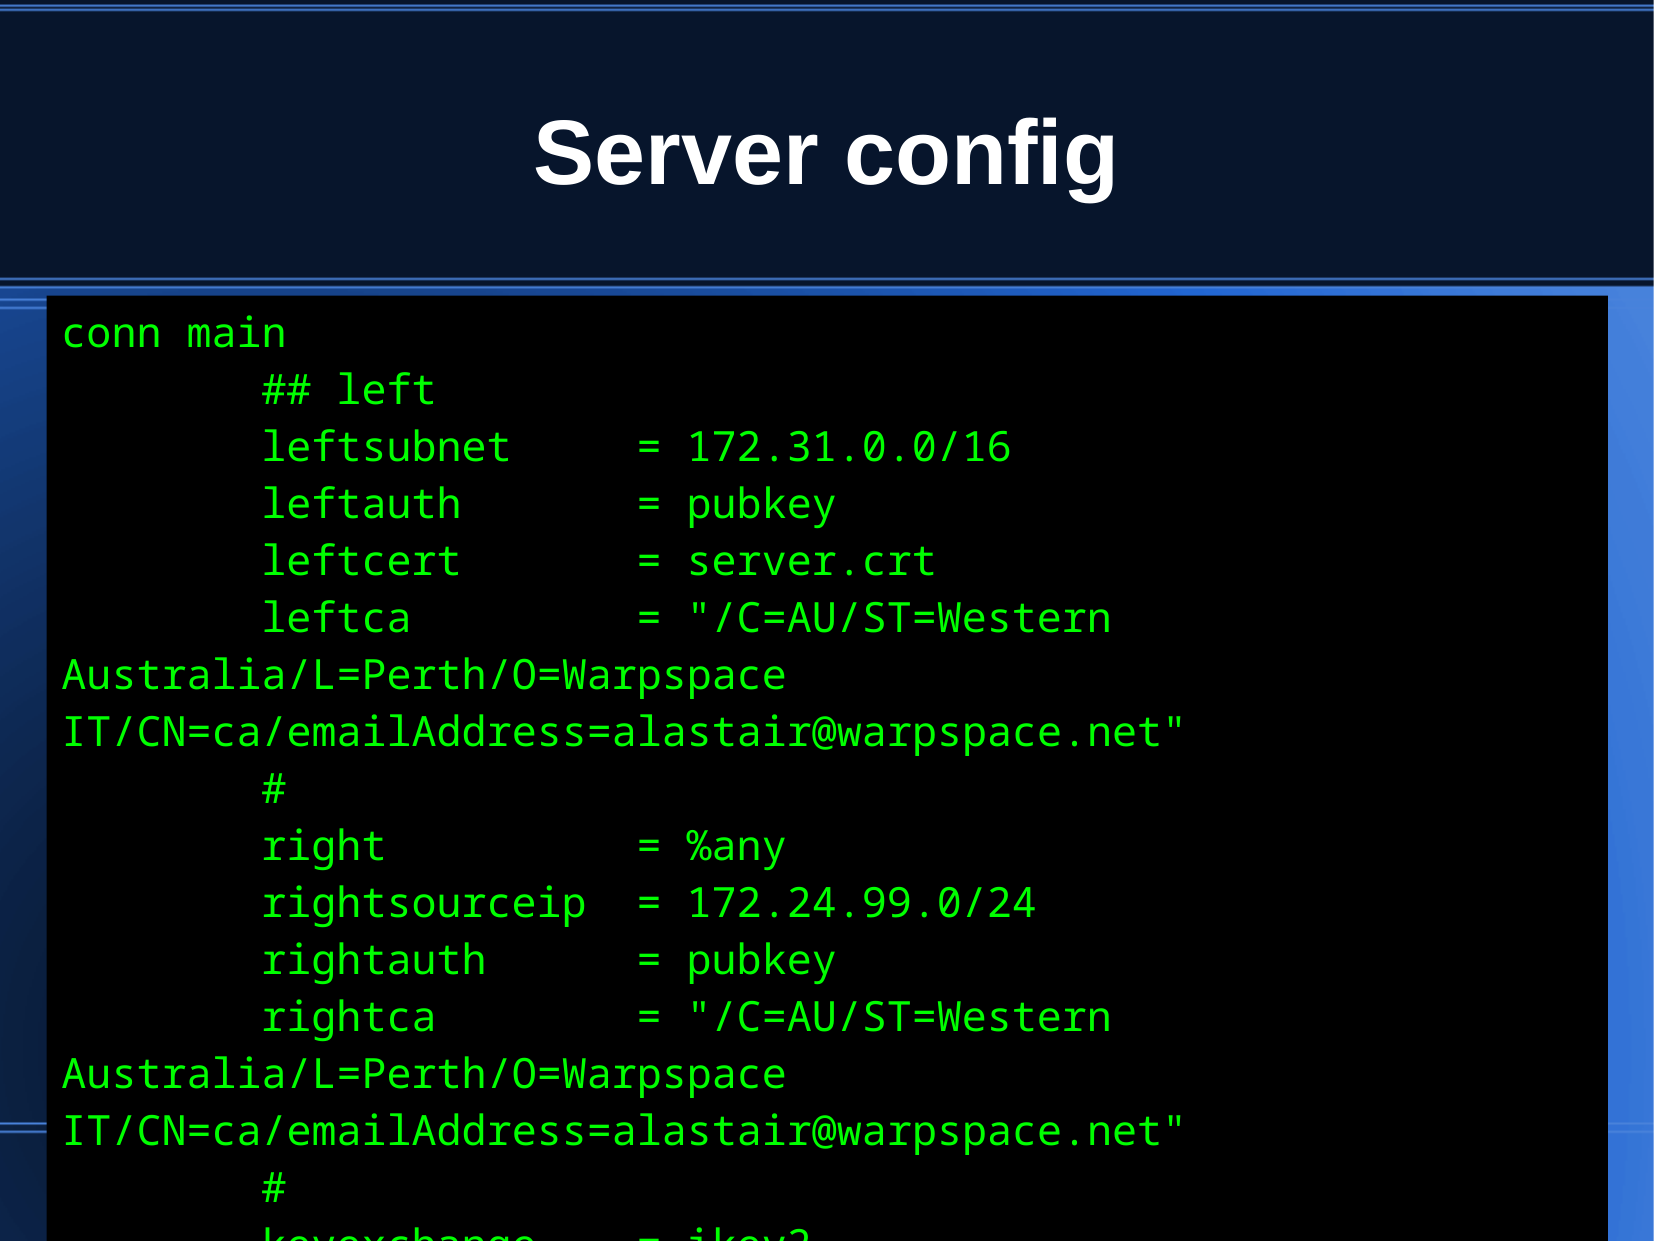

# Server config
conn main
 ## left
 leftsubnet = 172.31.0.0/16
 leftauth = pubkey
 leftcert = server.crt
 leftca = "/C=AU/ST=Western Australia/L=Perth/O=Warpspace IT/CN=ca/emailAddress=alastair@warpspace.net"
 #
 right = %any
 rightsourceip = 172.24.99.0/24
 rightauth = pubkey
 rightca = "/C=AU/ST=Western Australia/L=Perth/O=Warpspace IT/CN=ca/emailAddress=alastair@warpspace.net"
 #
 keyexchange = ikev2
 ike = aes128-sha256-modp3072
 auto = start